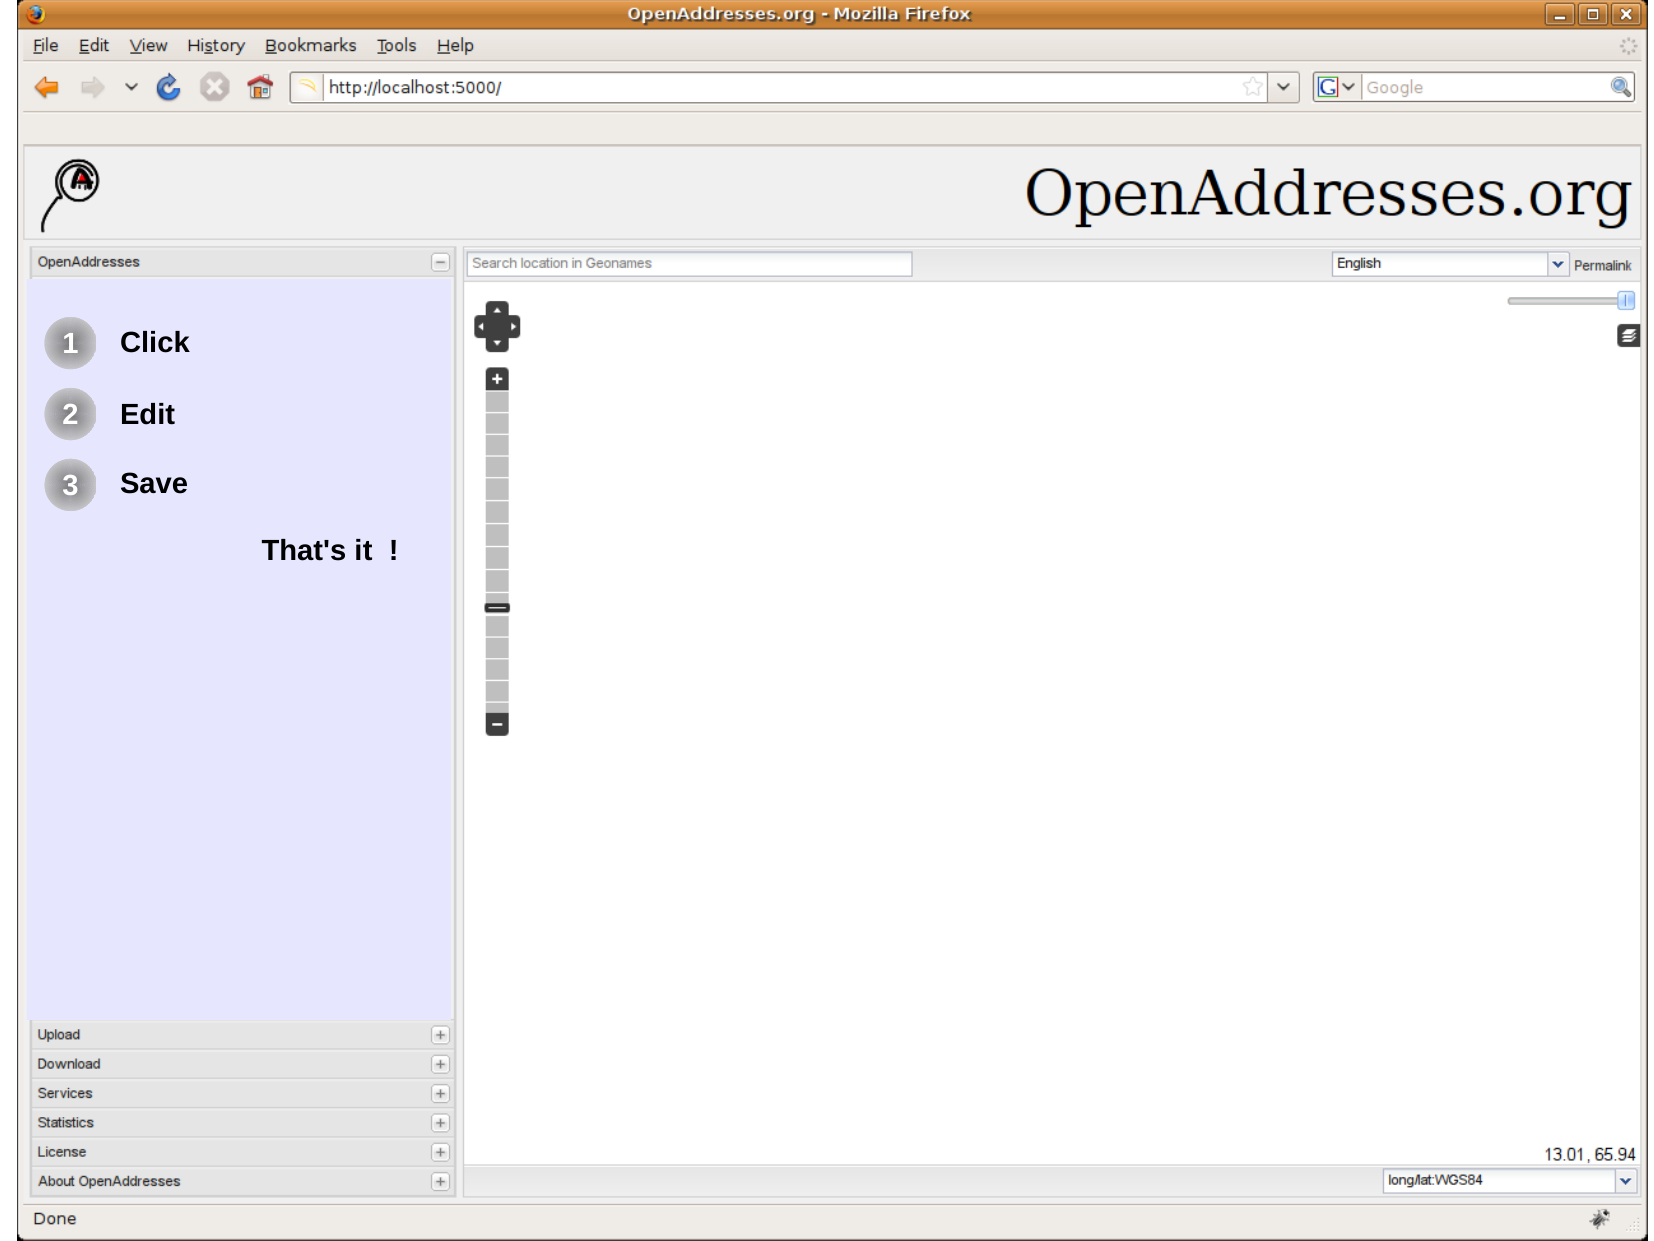

1
Click
Edit
2
3
Save
That's it !